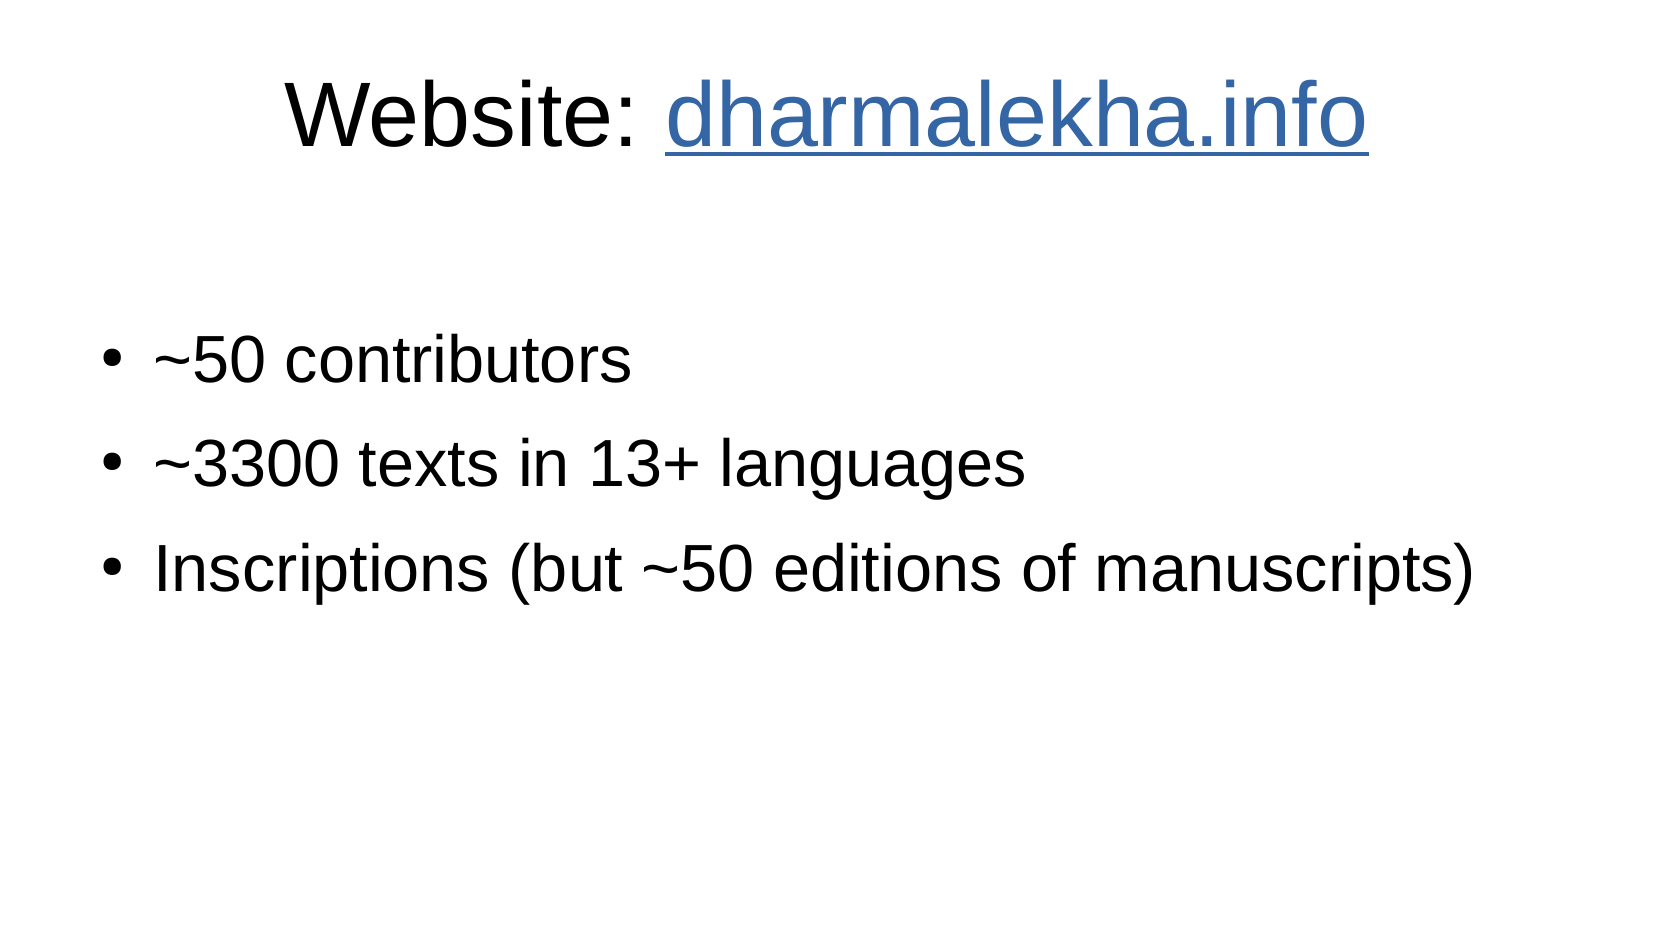

# Website: dharmalekha.info
~50 contributors
~3300 texts in 13+ languages
Inscriptions (but ~50 editions of manuscripts)